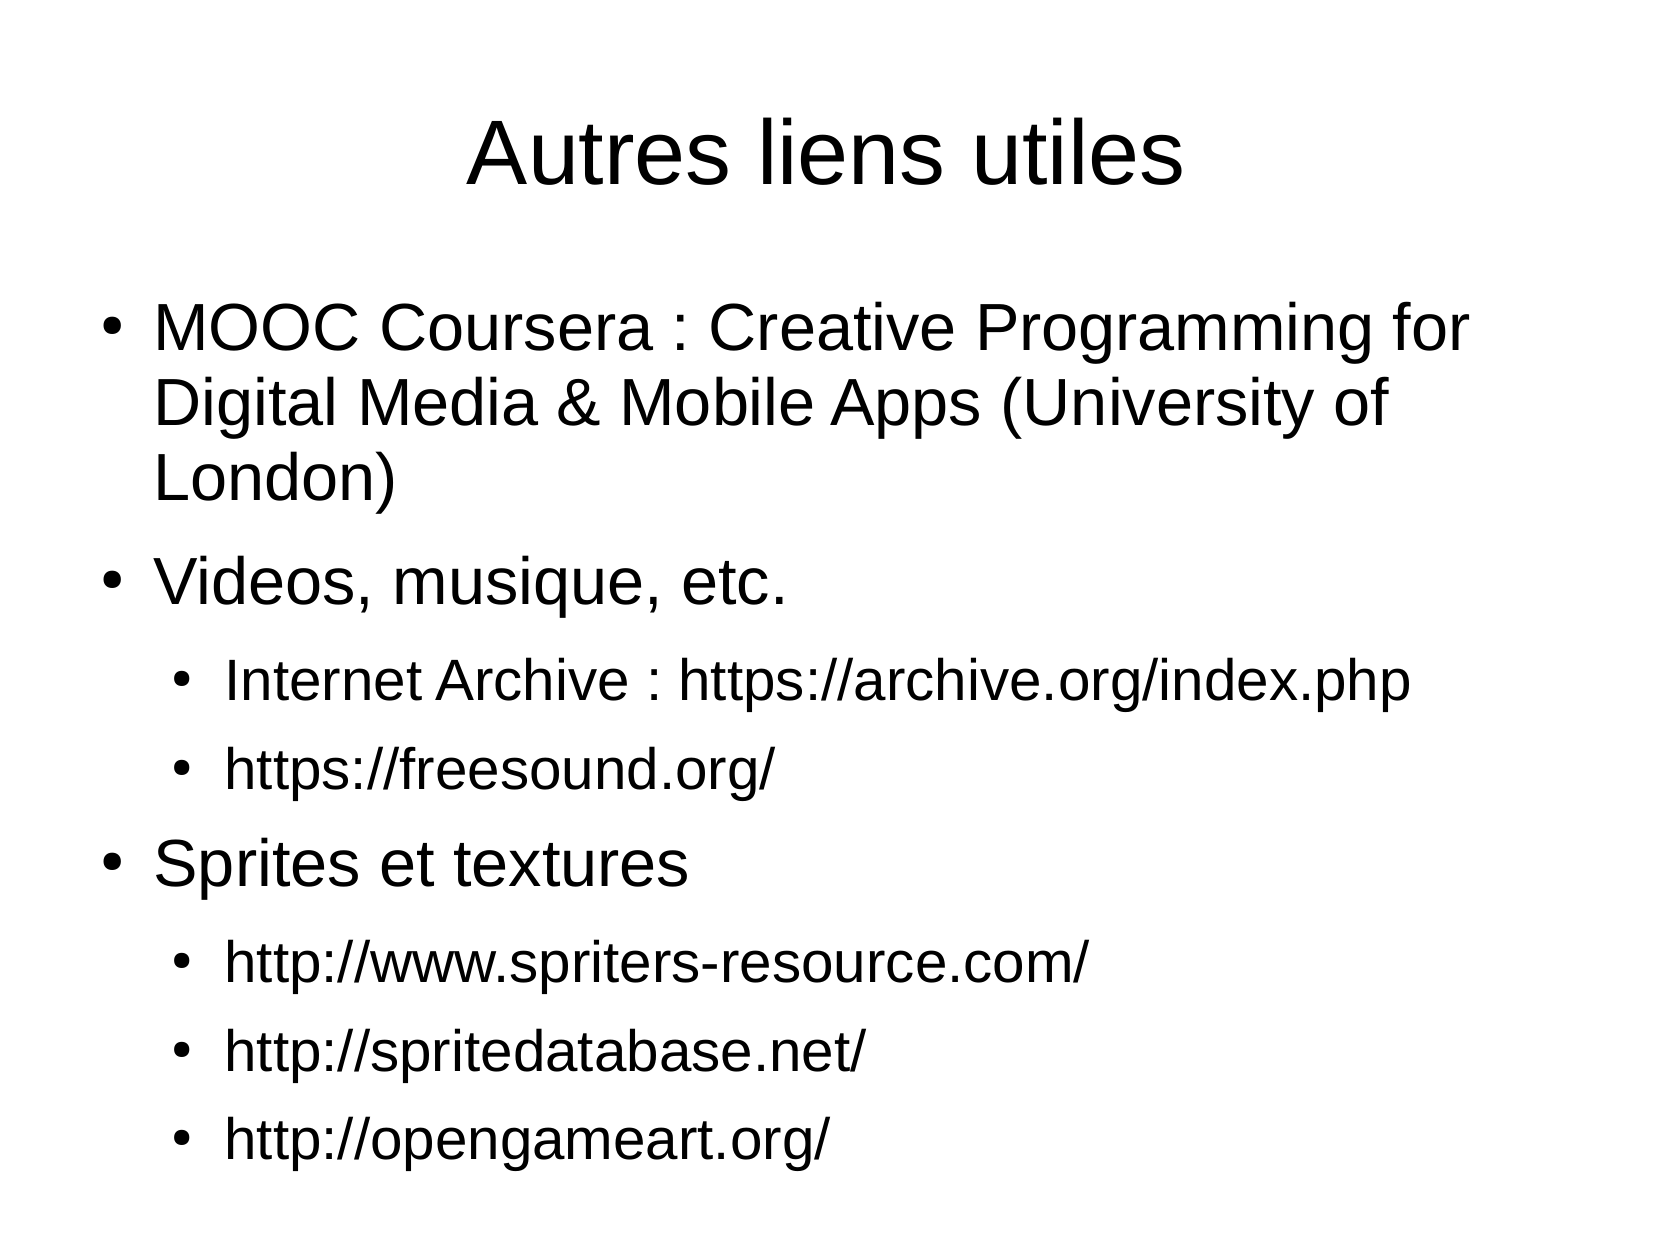

# Autres liens utiles
MOOC Coursera : Creative Programming for Digital Media & Mobile Apps (University of London)
Videos, musique, etc.
Internet Archive : https://archive.org/index.php
https://freesound.org/
Sprites et textures
http://www.spriters-resource.com/
http://spritedatabase.net/
http://opengameart.org/